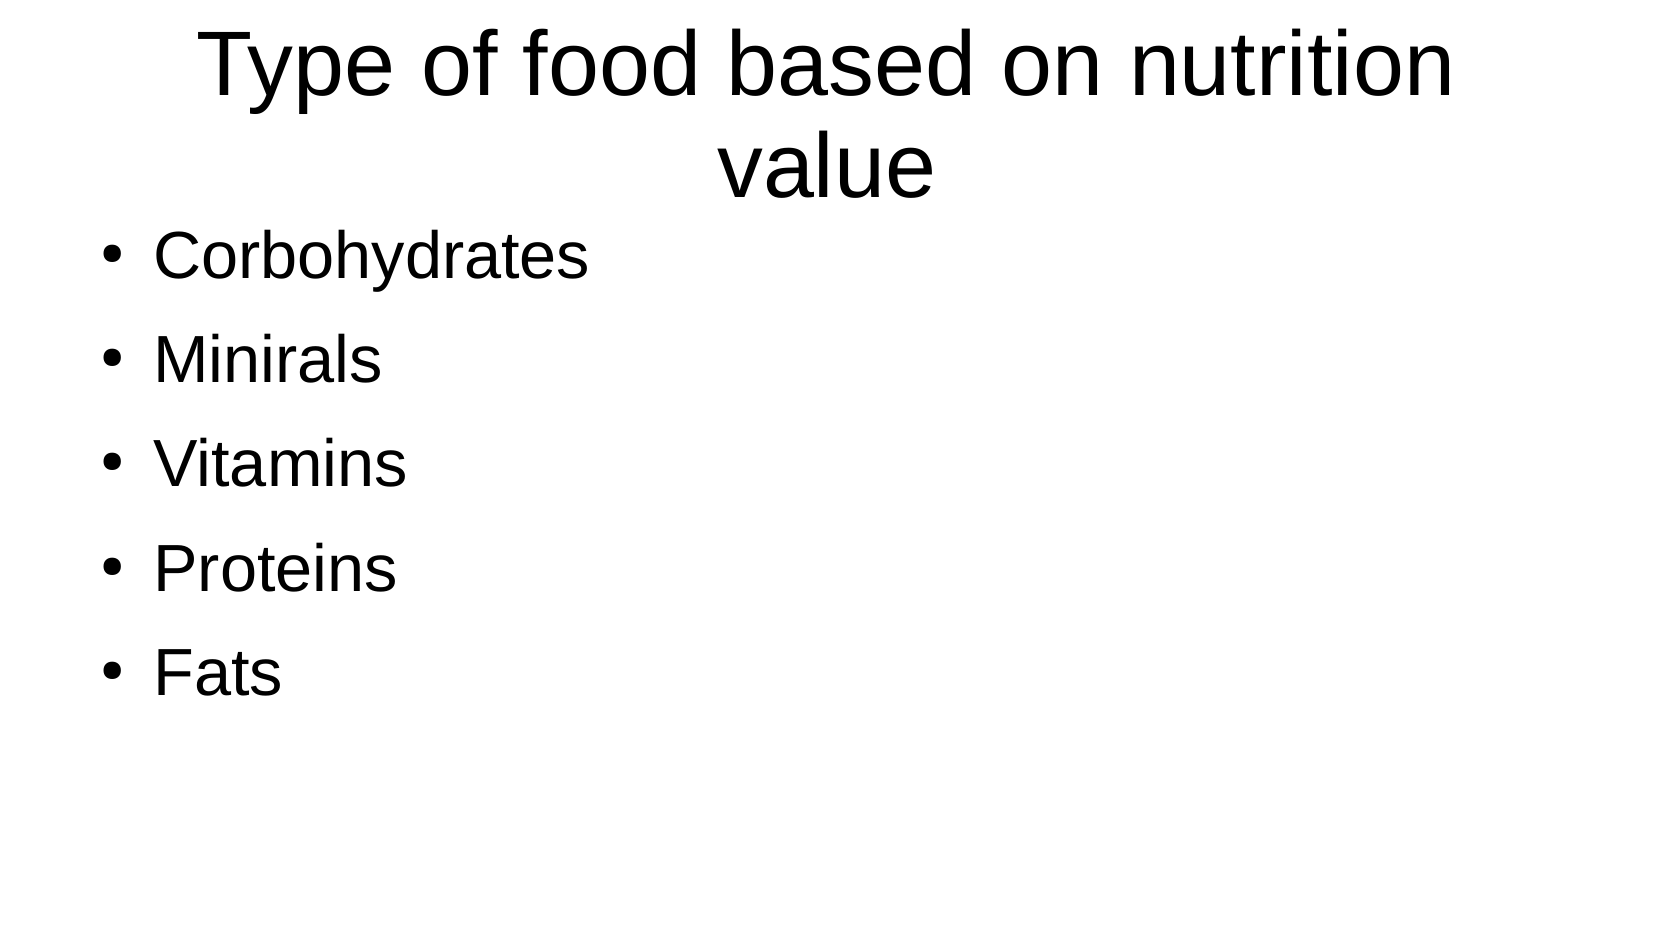

# Type of food based on nutrition value
Corbohydrates
Minirals
Vitamins
Proteins
Fats